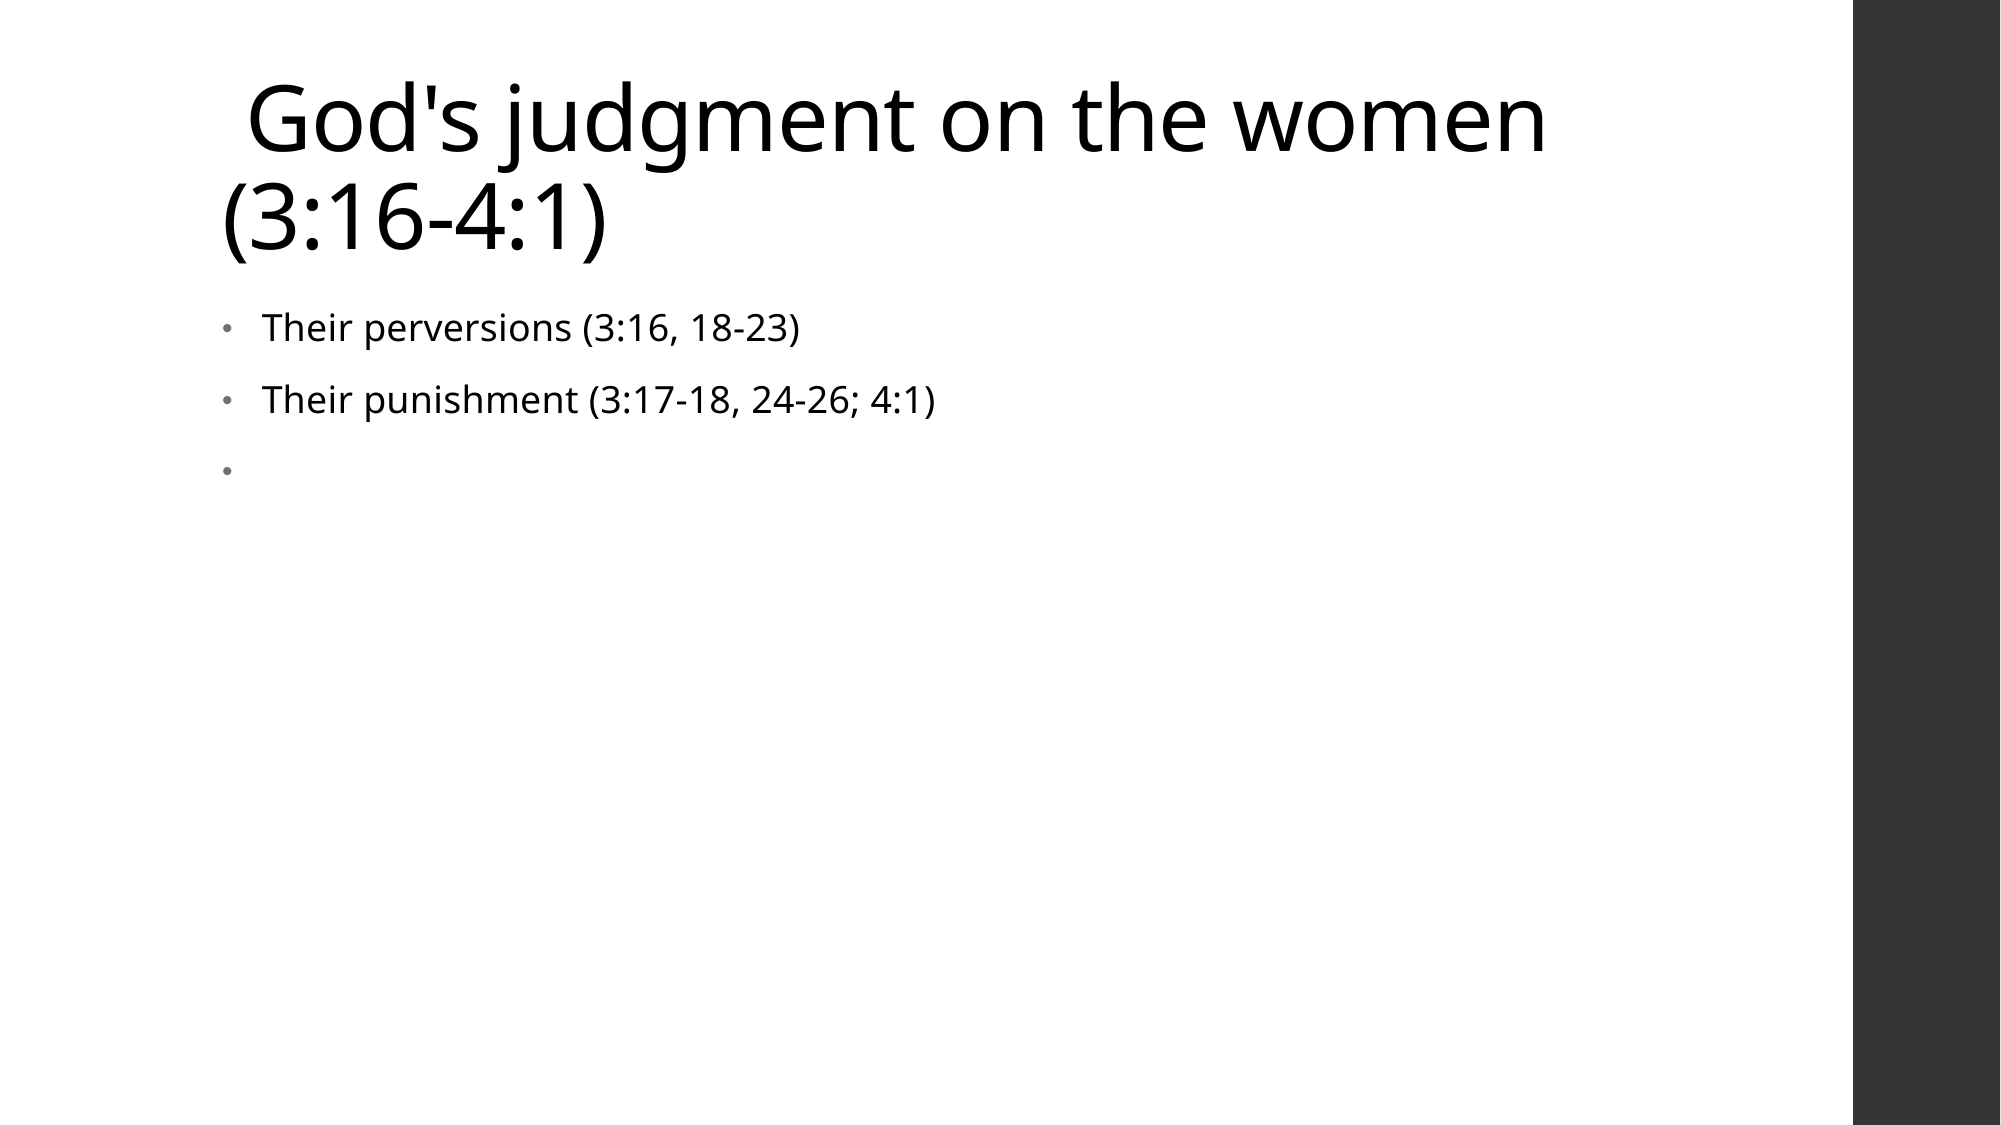

# God's judgment on the women (3:16-4:1)
 Their perversions (3:16, 18-23)
 Their punishment (3:17-18, 24-26; 4:1)